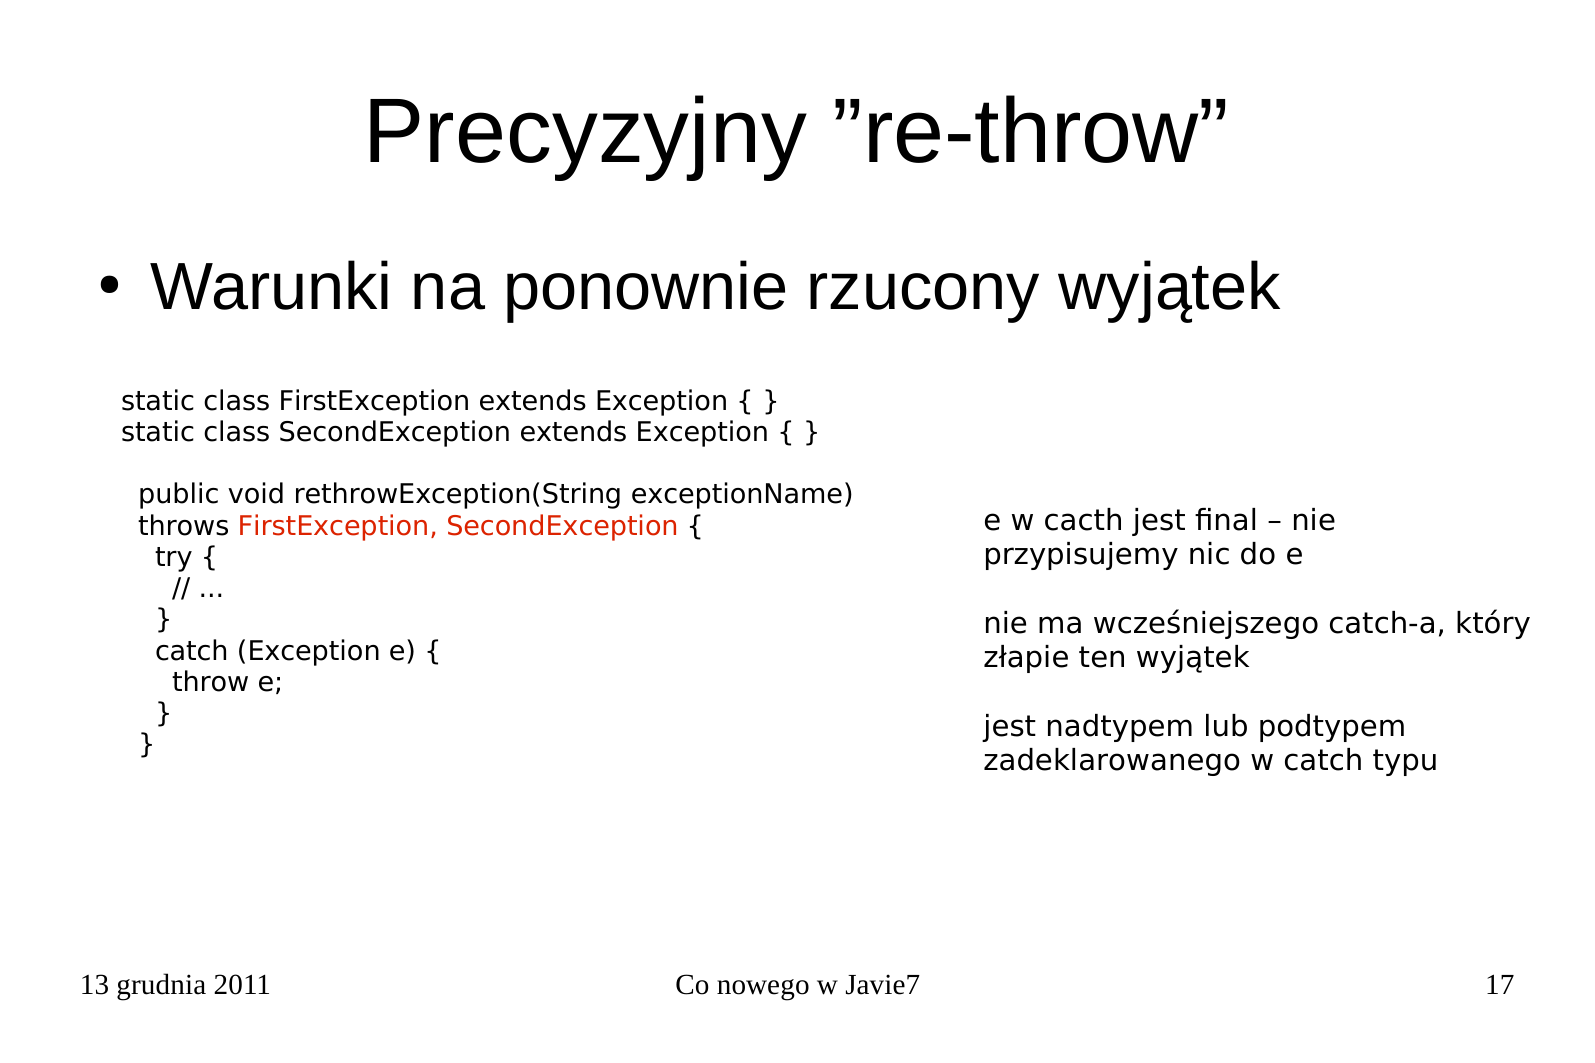

# Precyzyjny ”re-throw”
Warunki na ponownie rzucony wyjątek
static class FirstException extends Exception { }
static class SecondException extends Exception { }
 public void rethrowException(String exceptionName)
 throws FirstException, SecondException {
 try {
 // ...
 }
 catch (Exception e) {
 throw e;
 }
 }
e w cacth jest final – nie przypisujemy nic do e
nie ma wcześniejszego catch-a, który złapie ten wyjątek
jest nadtypem lub podtypem zadeklarowanego w catch typu
13 grudnia 2011
Co nowego w Javie7
17